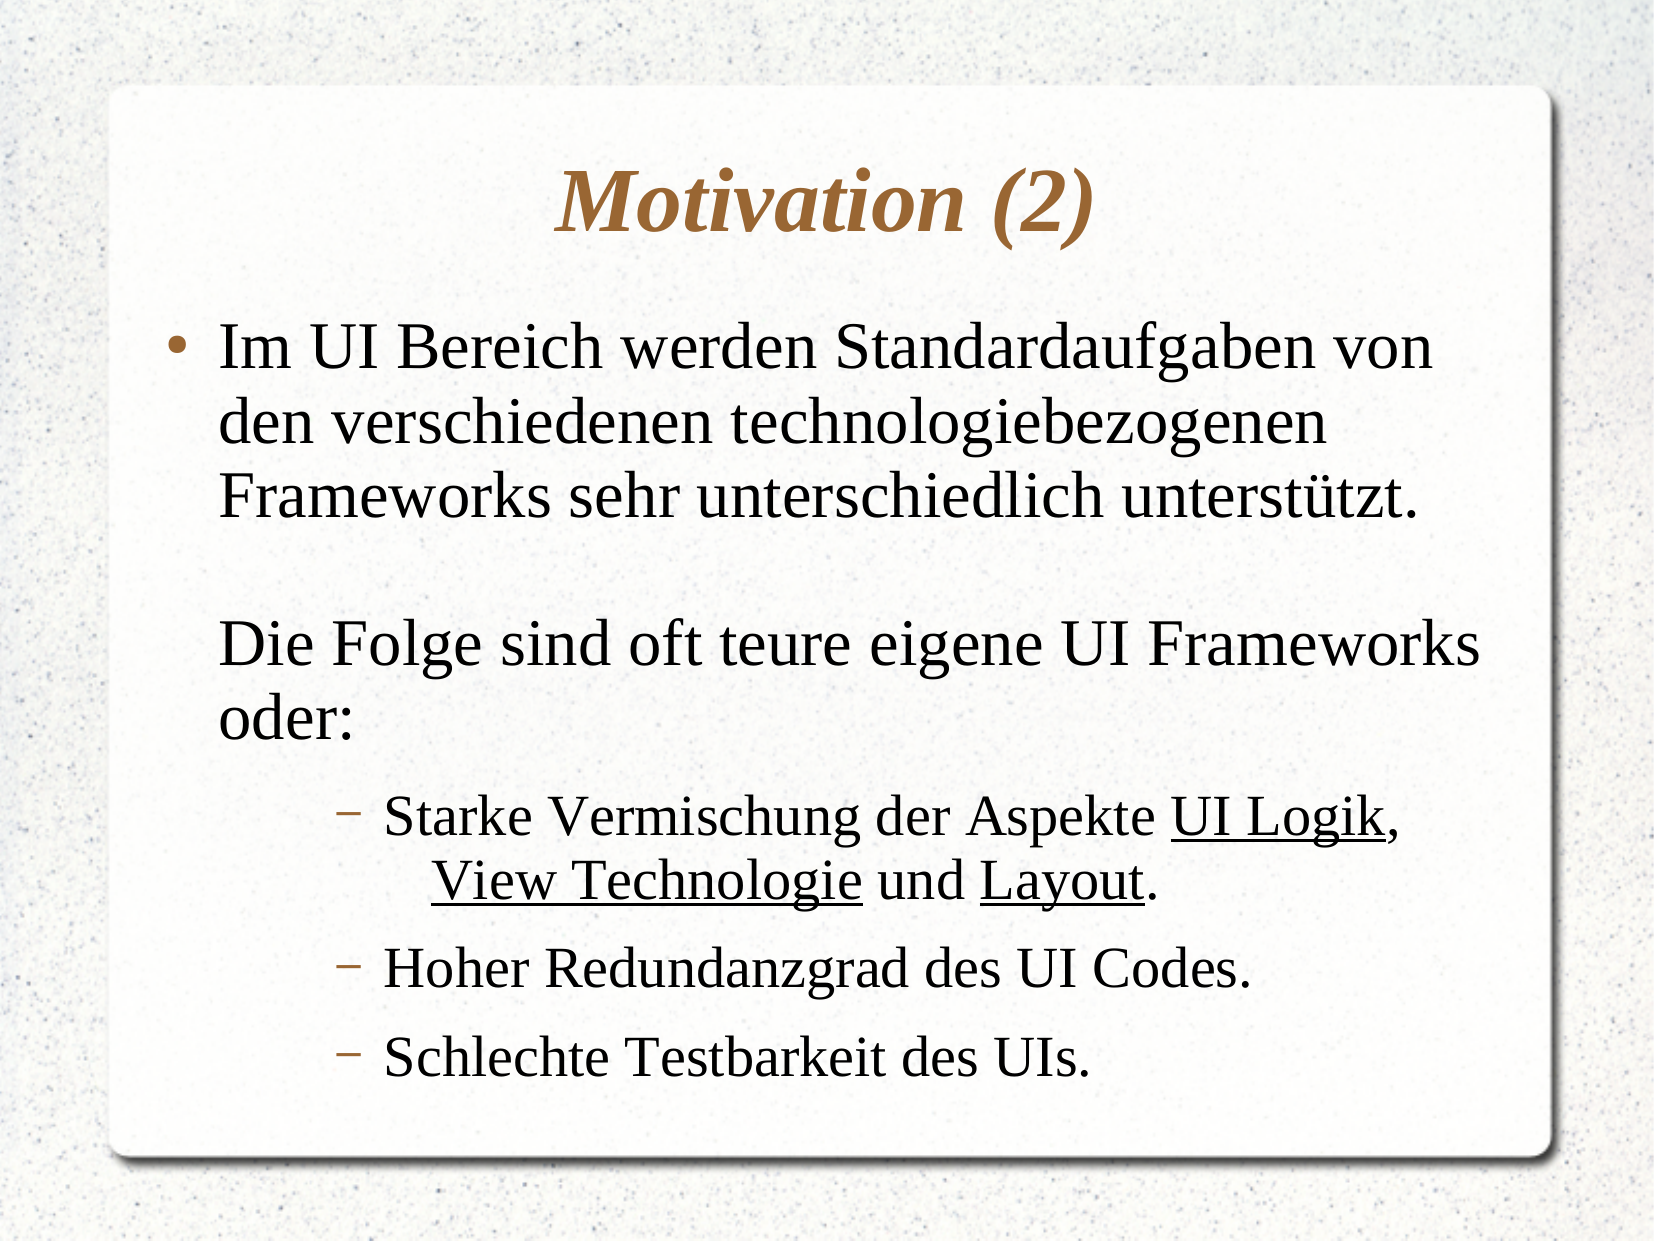

# Motivation (2)
Im UI Bereich werden Standardaufgaben von den verschiedenen technologiebezogenen Frameworks sehr unterschiedlich unterstützt.
Die Folge sind oft teure eigene UI Frameworks oder:
Starke Vermischung der Aspekte UI Logik, View Technologie und Layout.
Hoher Redundanzgrad des UI Codes.
Schlechte Testbarkeit des UIs.